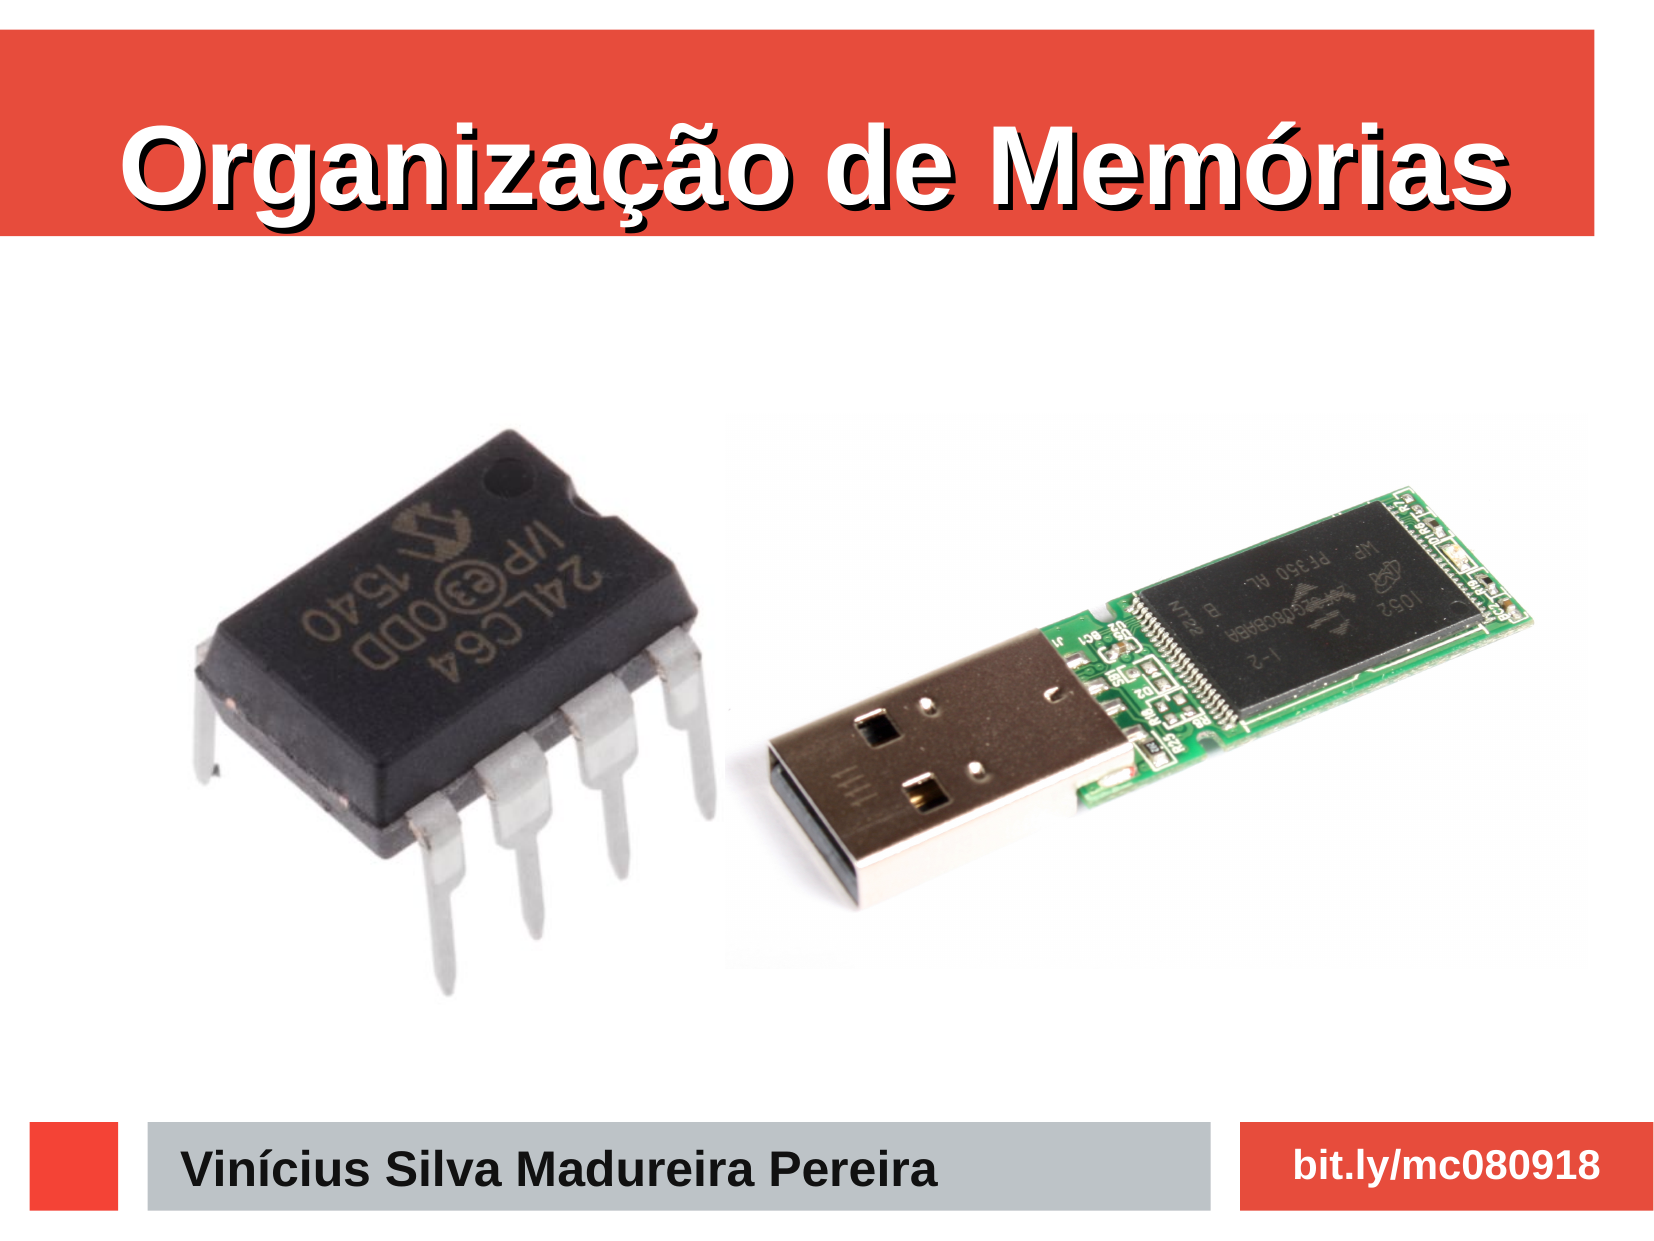

# Organização de Memórias
Vinícius Silva Madureira Pereira
bit.ly/mc080918